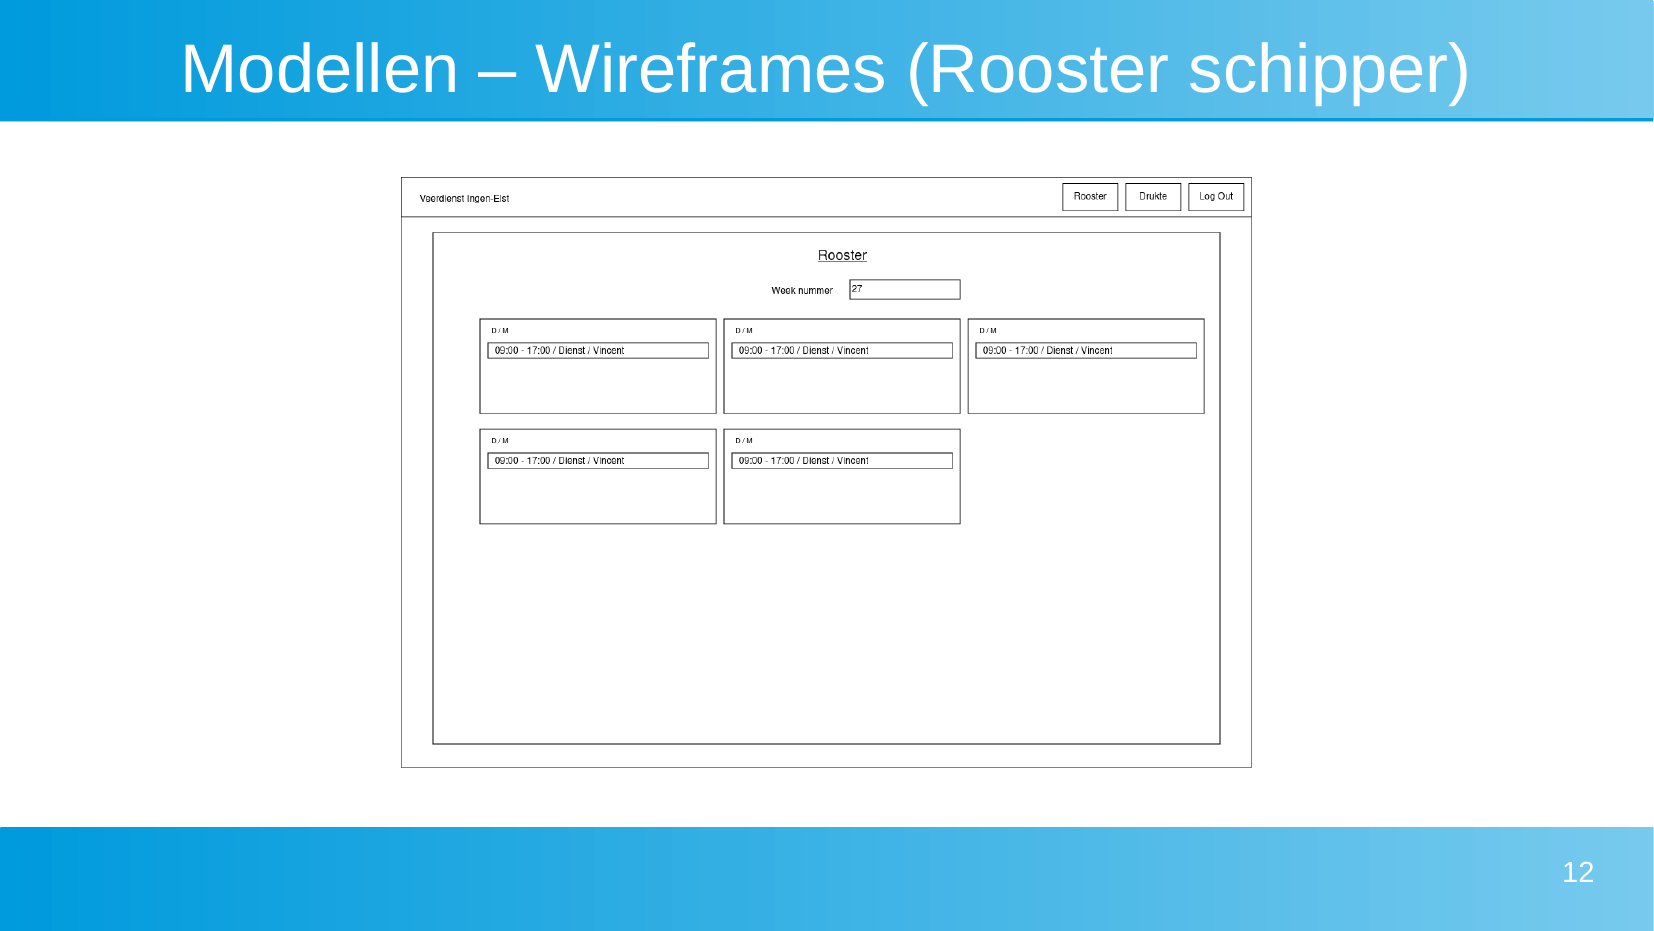

# Modellen – Wireframes (Rooster schipper)
12